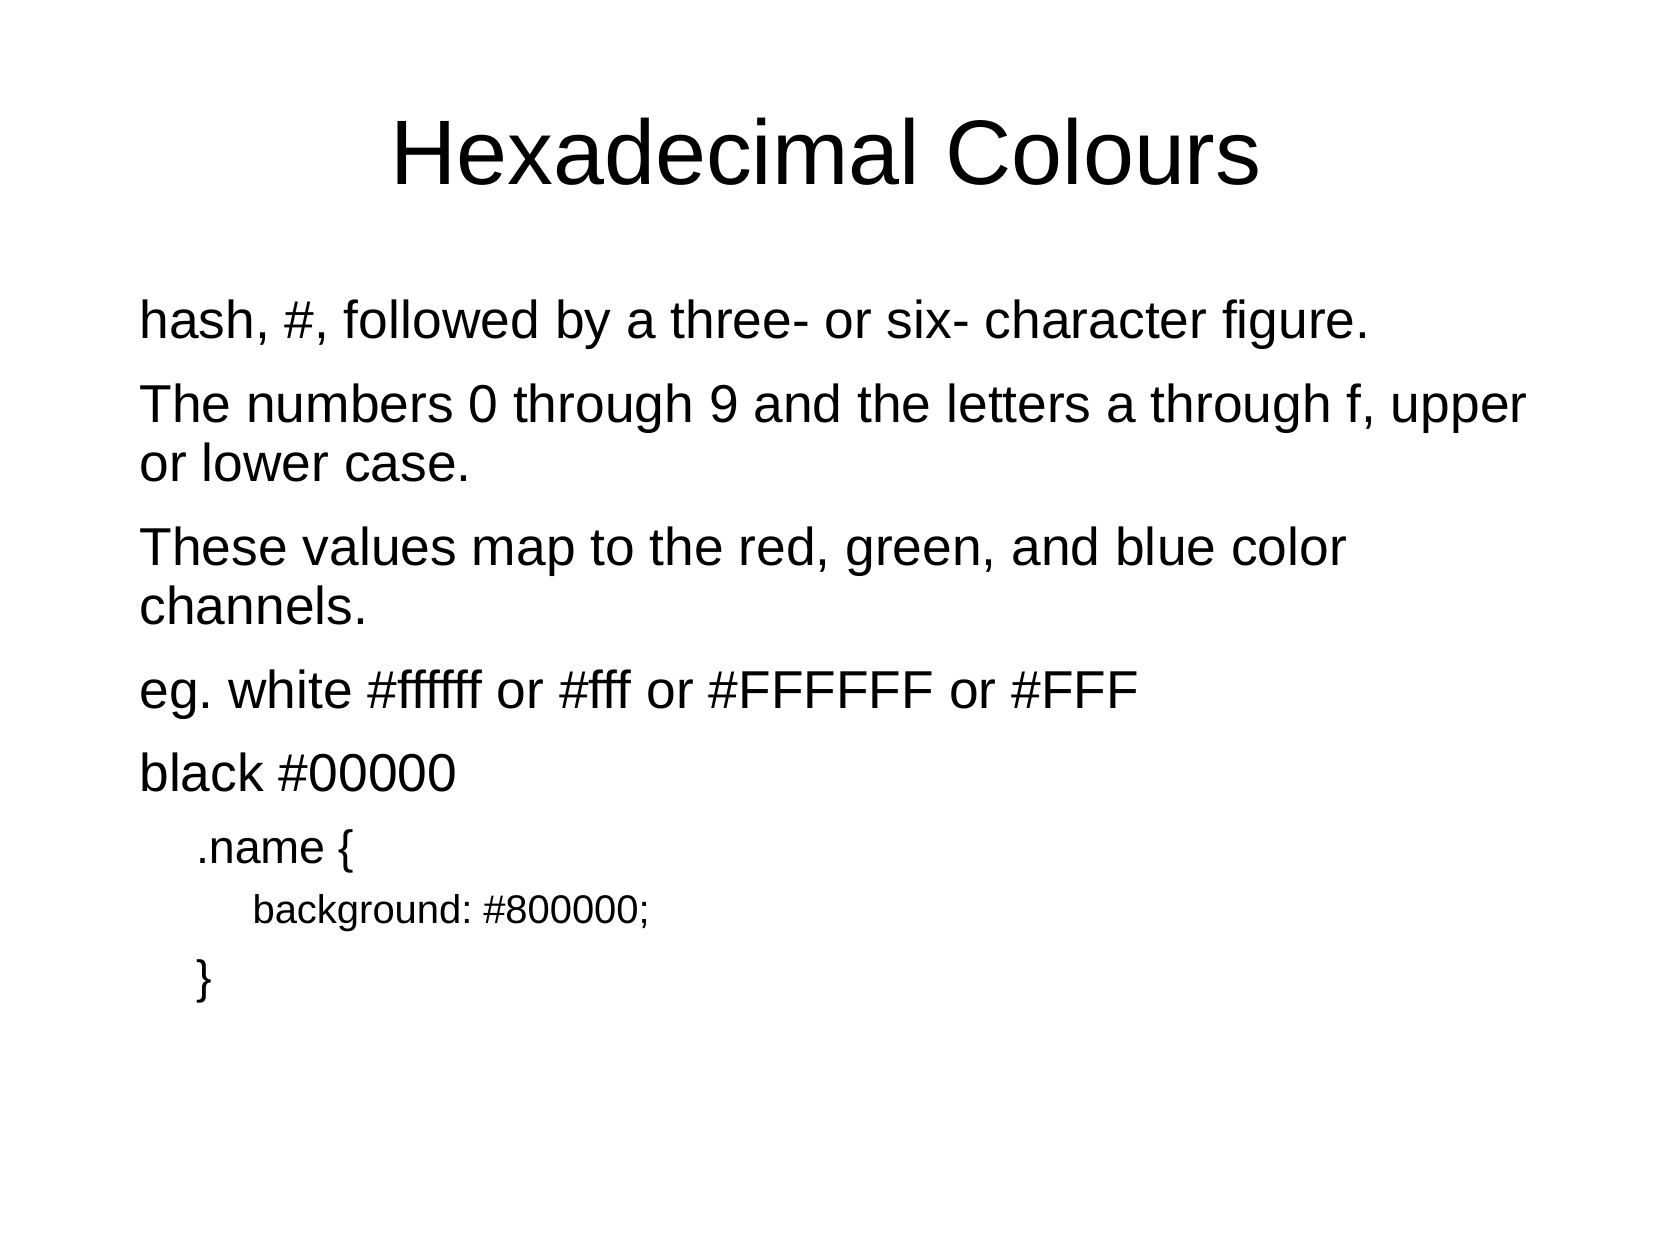

# Hexadecimal Colours
hash, #, followed by a three- or six- character figure.
The numbers 0 through 9 and the letters a through f, upper or lower case.
These values map to the red, green, and blue color channels.
eg. white #ffffff or #fff or #FFFFFF or #FFF
black #00000
.name {
background: #800000;
}